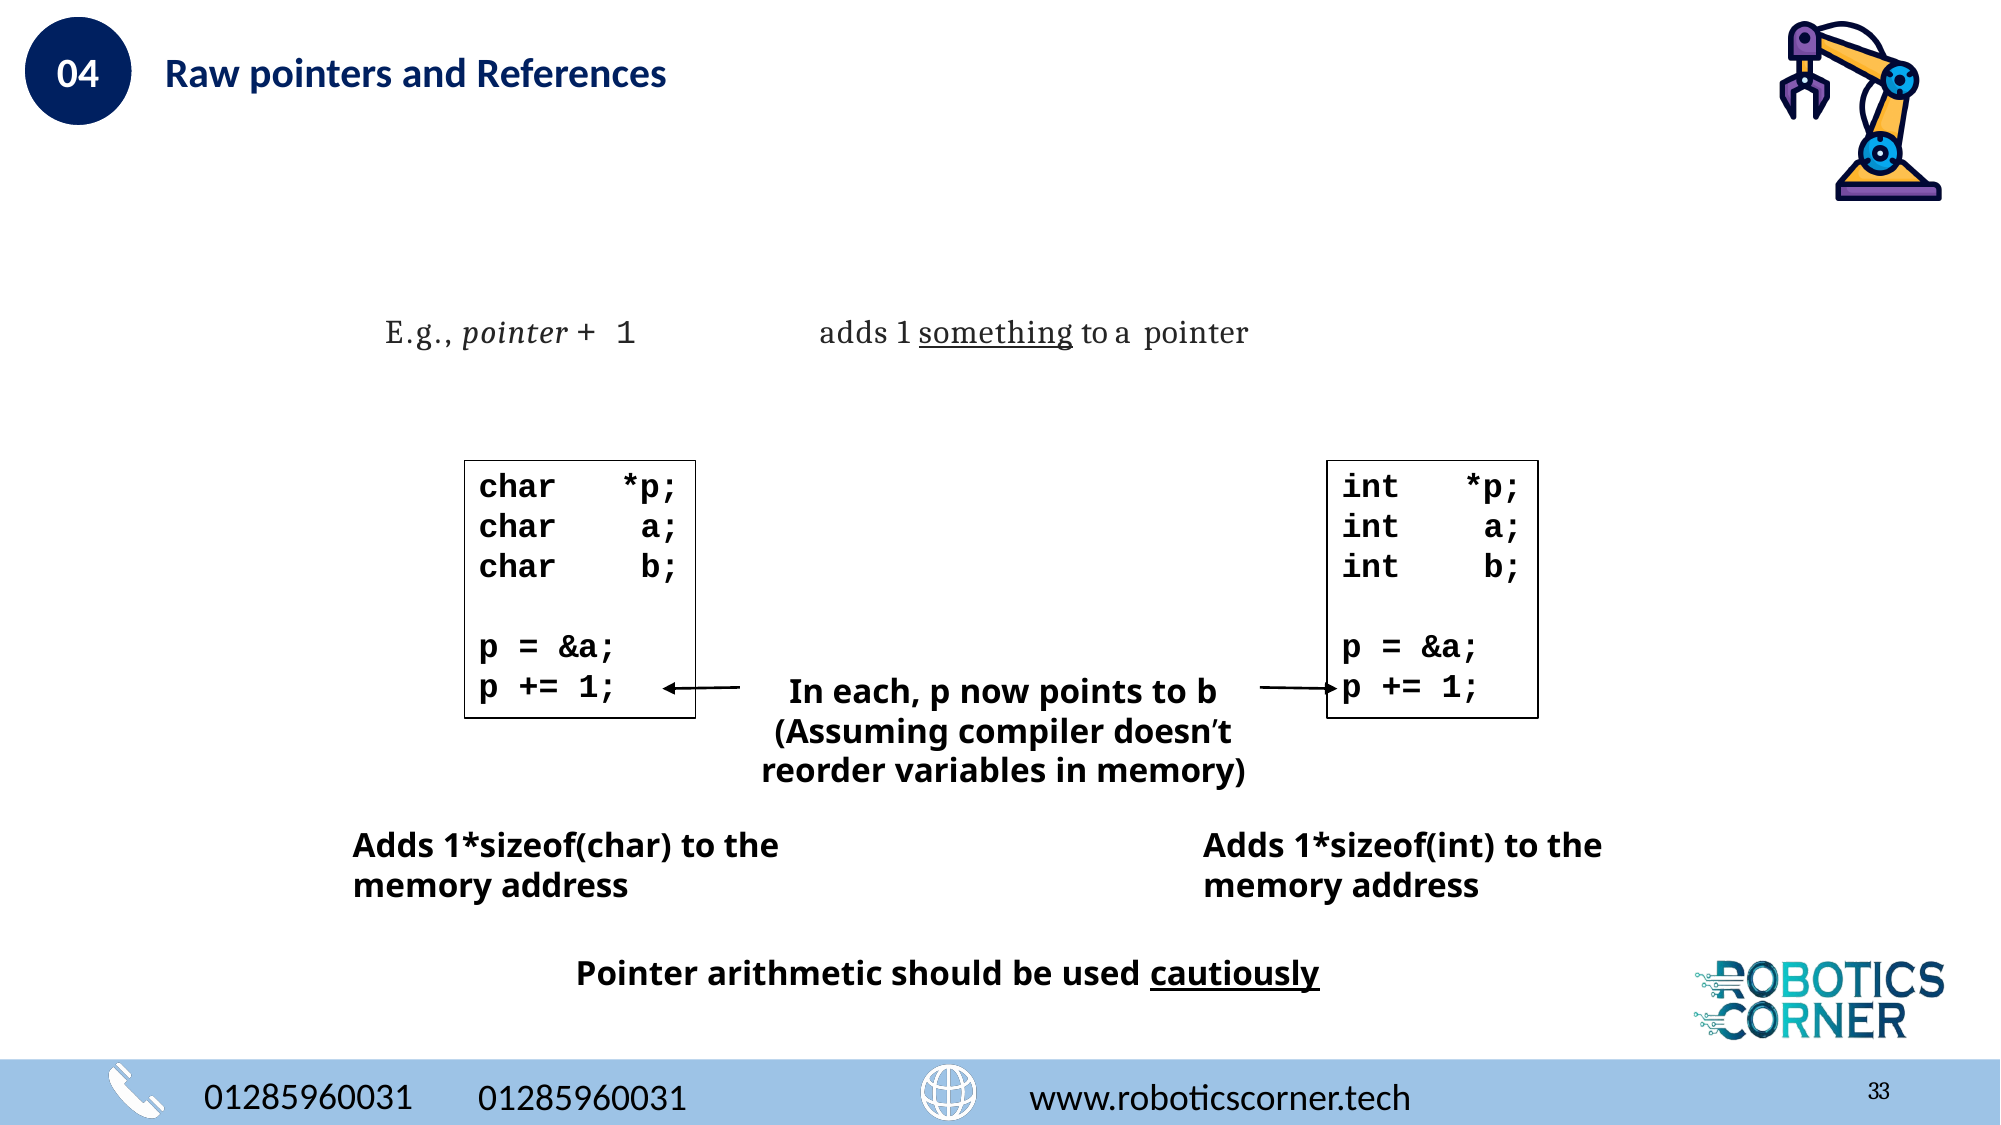

04
Raw pointers and References
E.g., pointer + 1	adds 1 something to a pointer
char	*p;
char	a;
char	b;
int	*p;
int	a;
int	b;
p = &a;
p += 1;
p = &a;
p += 1;
In each, p now points to b (Assuming compiler doesn’t reorder variables in memory)
Adds 1*sizeof(char) to the memory address
Adds 1*sizeof(int) to the memory address
Pointer arithmetic should be used cautiously